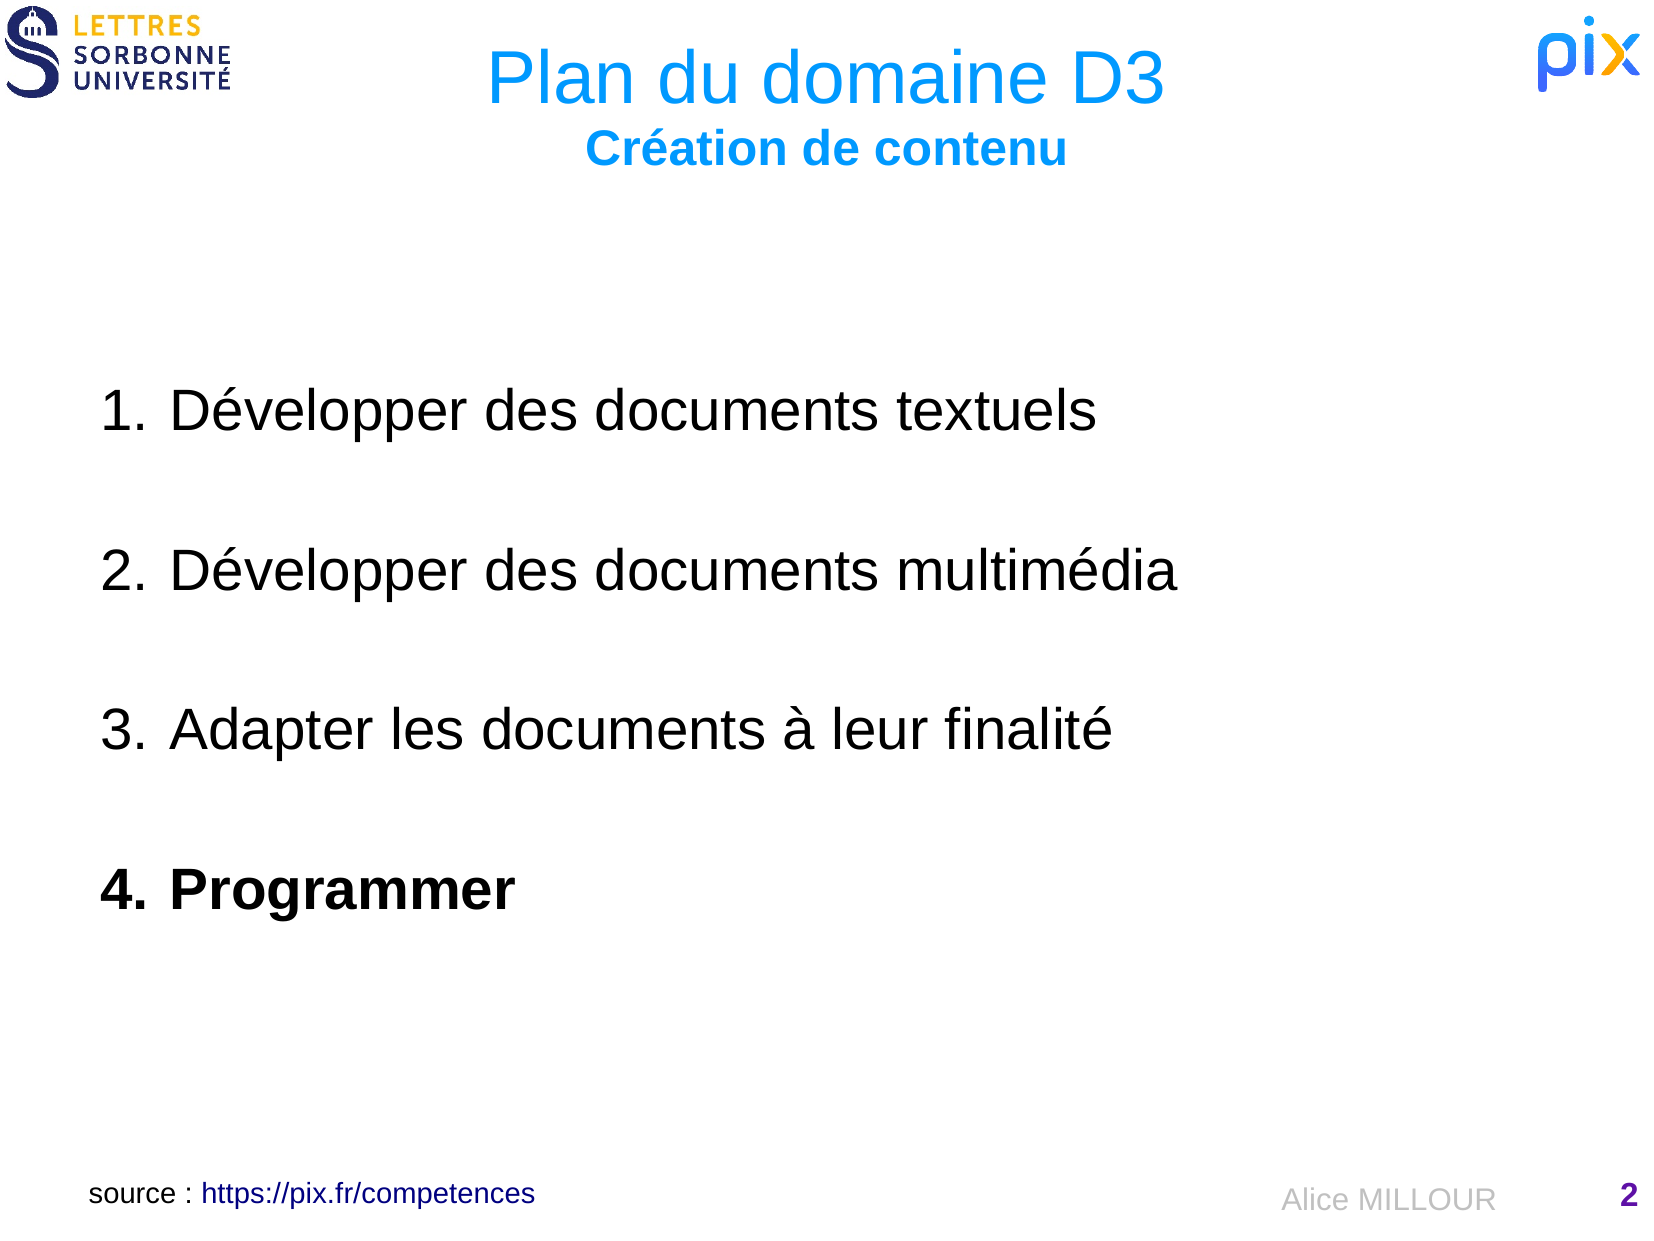

# Plan du domaine D3 Création de contenu
 Développer des documents textuels
 Développer des documents multimédia
 Adapter les documents à leur finalité
 Programmer
	source : https://pix.fr/competences